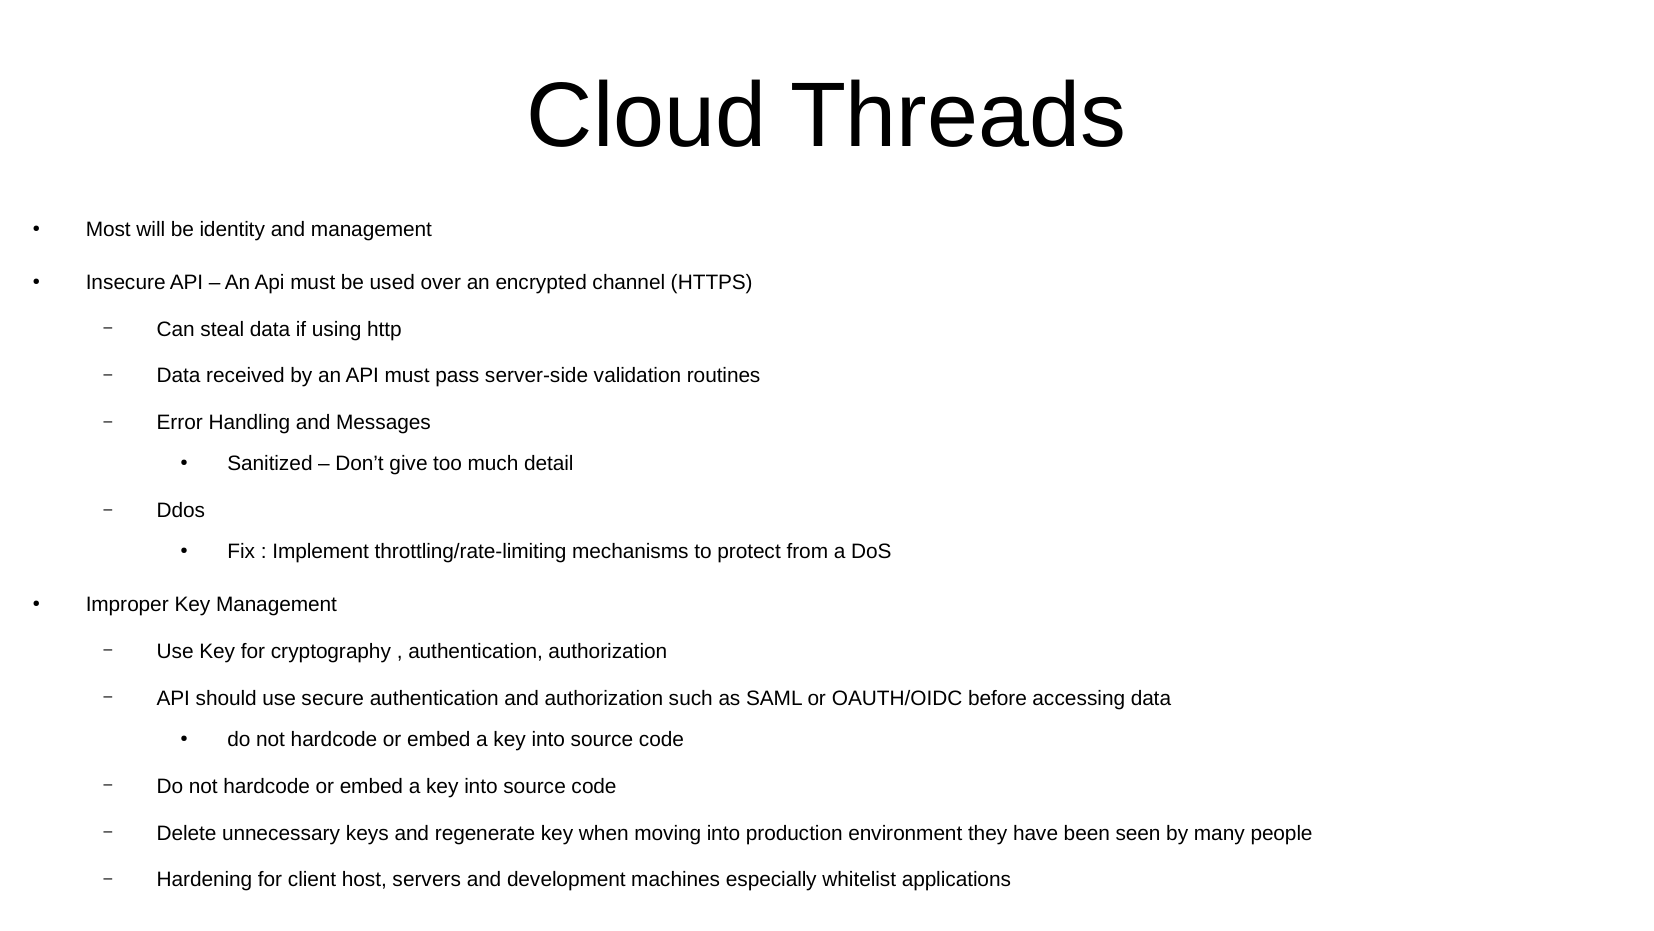

# Cloud Threads
Most will be identity and management
Insecure API – An Api must be used over an encrypted channel (HTTPS)
Can steal data if using http
Data received by an API must pass server-side validation routines
Error Handling and Messages
Sanitized – Don’t give too much detail
Ddos
Fix : Implement throttling/rate-limiting mechanisms to protect from a DoS
Improper Key Management
Use Key for cryptography , authentication, authorization
API should use secure authentication and authorization such as SAML or OAUTH/OIDC before accessing data
do not hardcode or embed a key into source code
Do not hardcode or embed a key into source code
Delete unnecessary keys and regenerate key when moving into production environment they have been seen by many people
Hardening for client host, servers and development machines especially whitelist applications